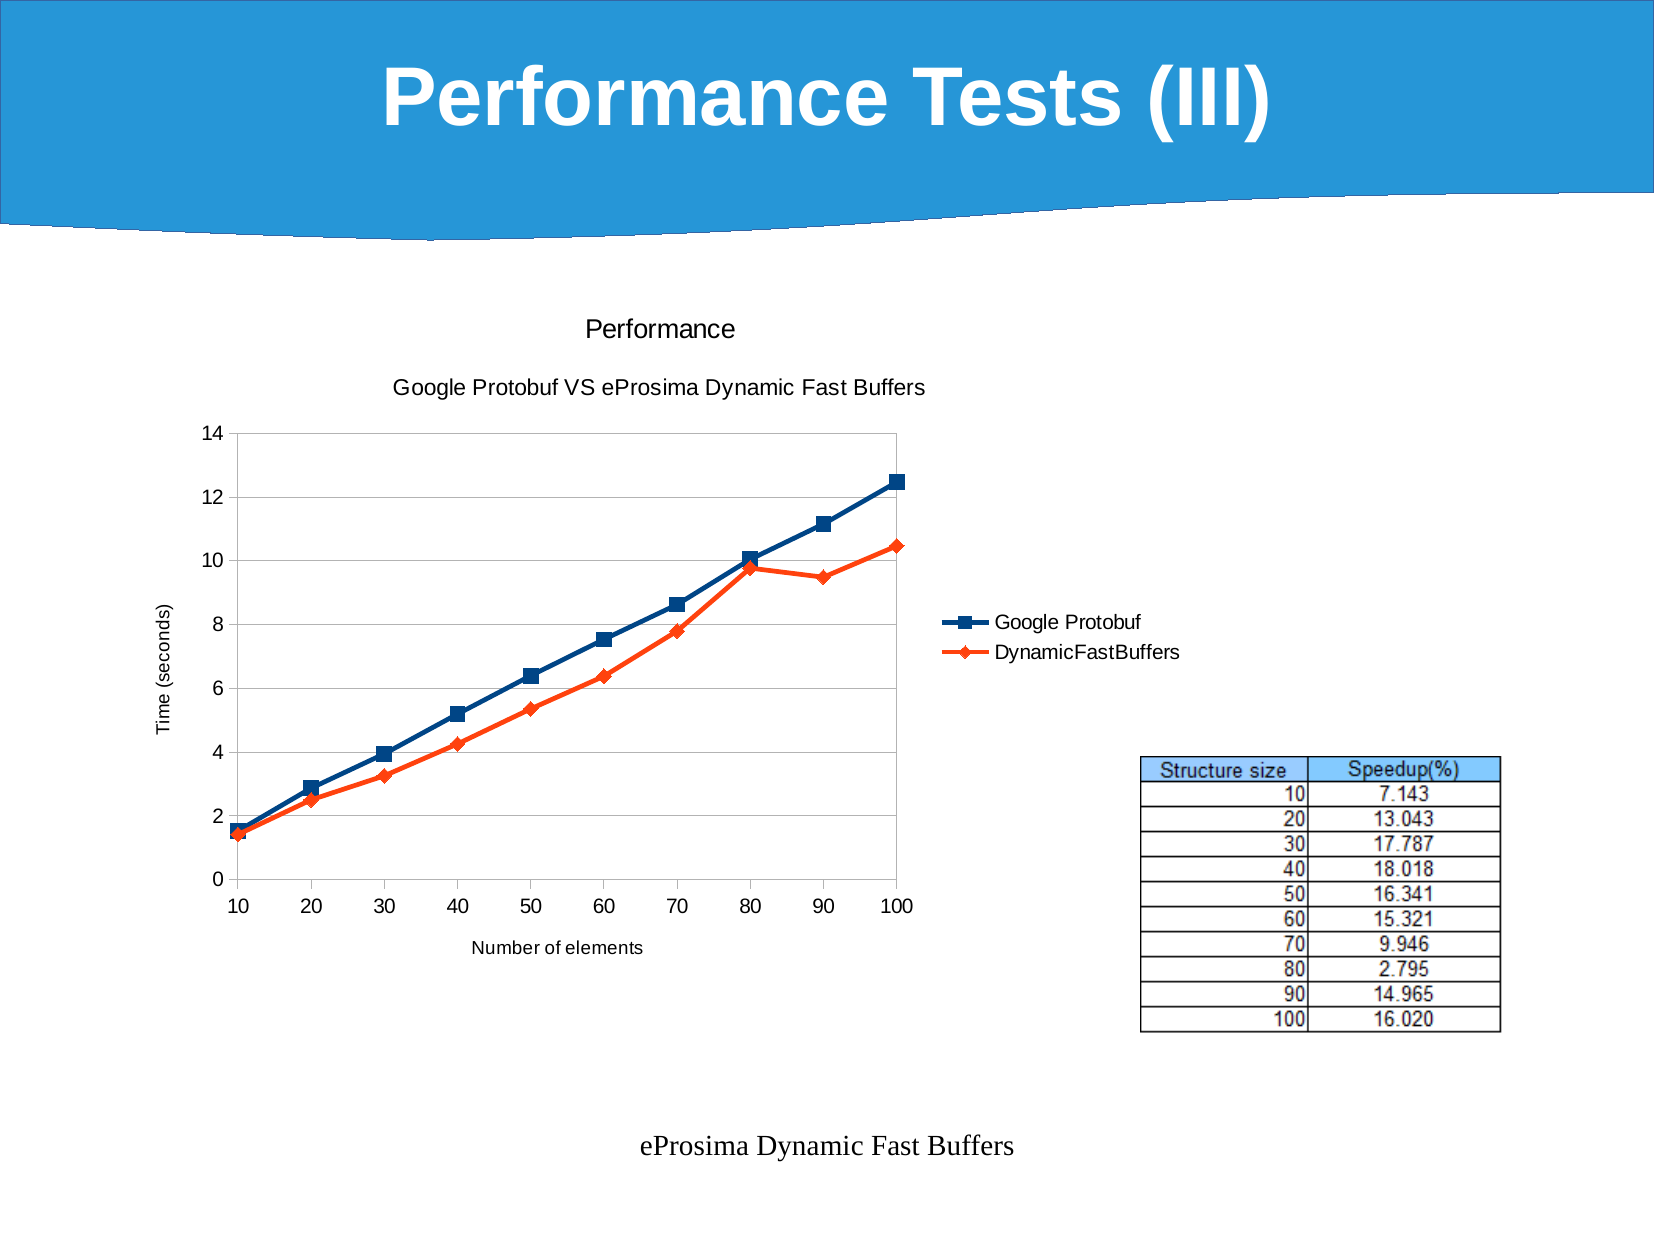

Performance Tests (III)
### Chart: Performance
Google Protobuf VS eProsima Dynamic Fast Buffers
| Category | Google Protobuf | DynamicFastBuffers |
|---|---|---|
| 10 | 1.52881 | 1.418271 |
| 20 | 2.870418 | 2.503693 |
| 30 | 3.946825 | 3.257994 |
| 40 | 5.194833 | 4.257845 |
| 50 | 6.396041 | 5.356552 |
| 60 | 7.534848 | 6.380248 |
| 70 | 8.626855 | 7.79631 |
| 80 | 10.046464 | 9.771917 |
| 90 | 11.154072 | 9.487448 |
| 100 | 12.46448 | 10.466881 |
eProsima Dynamic Fast Buffers